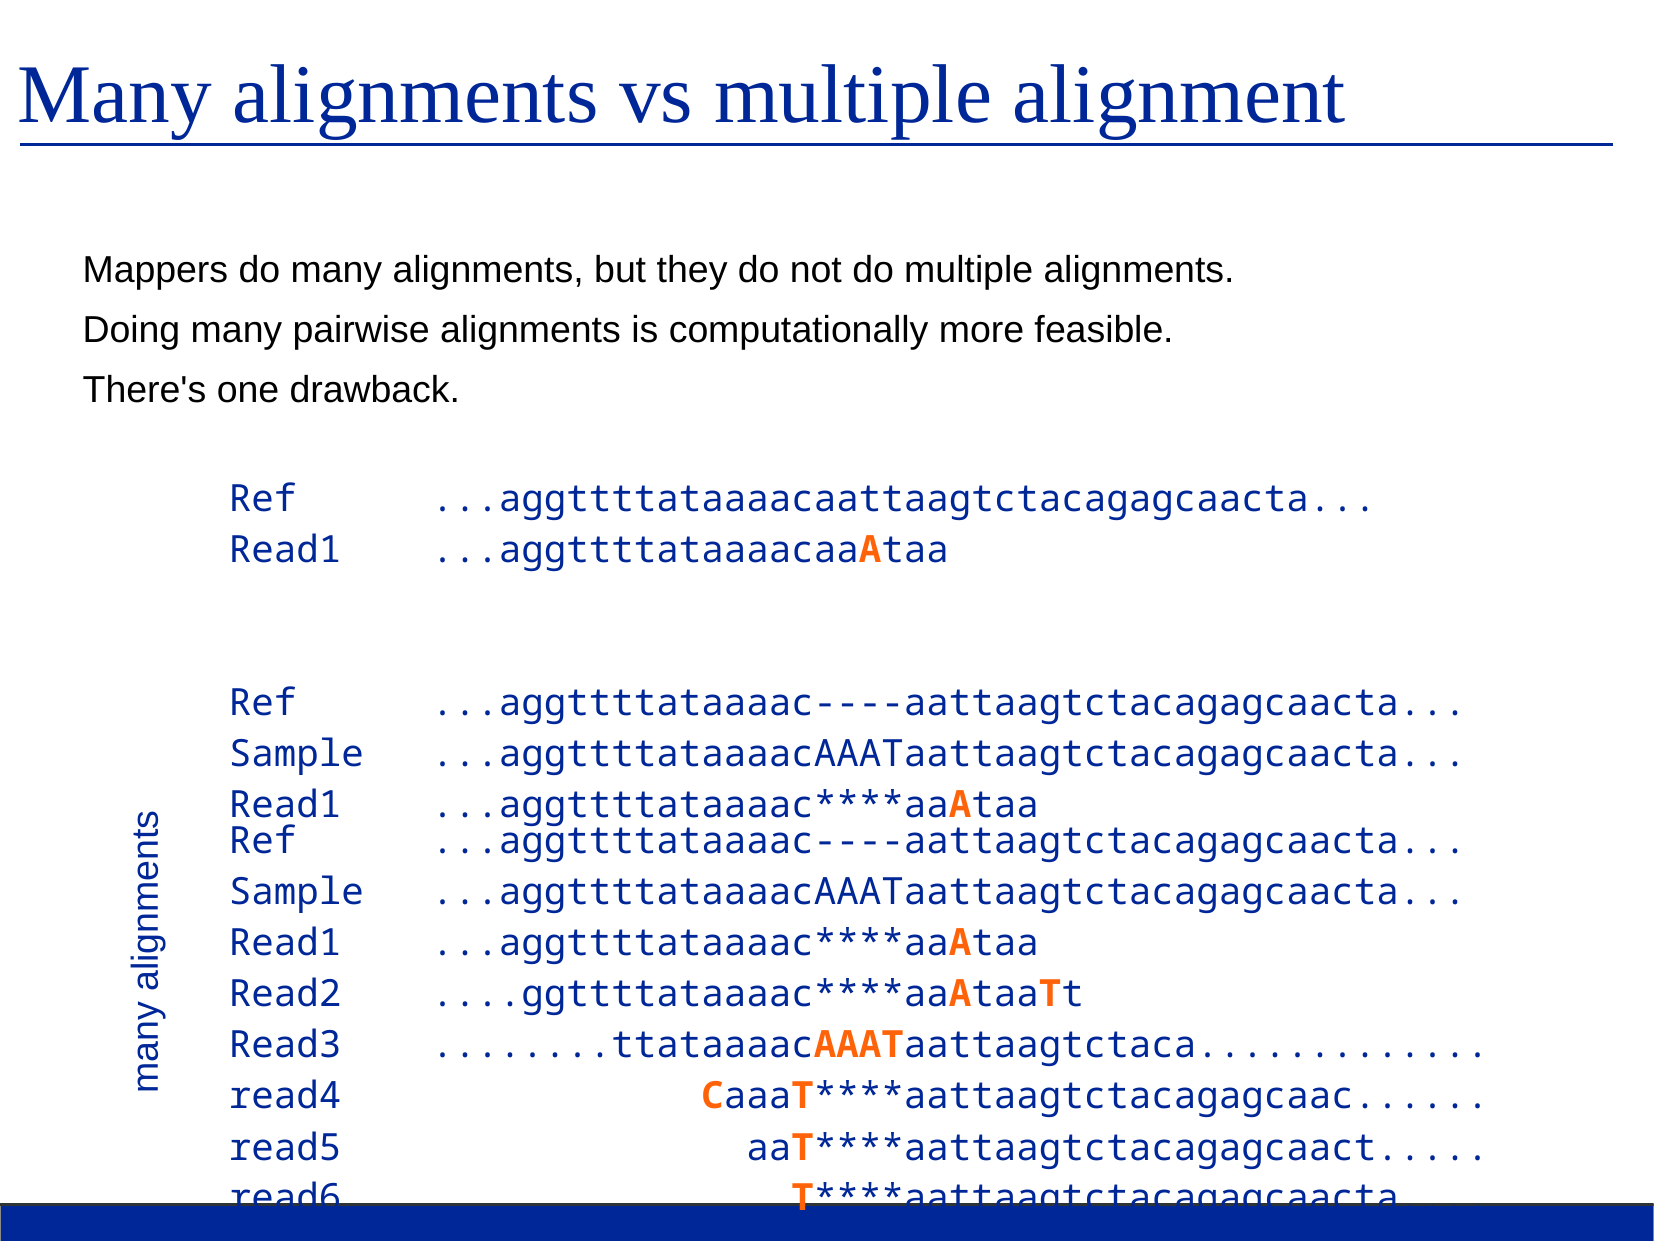

# Many alignments vs multiple alignment
Mappers do many alignments, but they do not do multiple alignments.
Doing many pairwise alignments is computationally more feasible.
There's one drawback.
 Ref ...aggttttataaaacaattaagtctacagagcaacta...
 Read1 ...aggttttataaaacaaAtaa
 Ref ...aggttttataaaac----aattaagtctacagagcaacta...
 Sample ...aggttttataaaacAAATaattaagtctacagagcaacta...
 Read1 ...aggttttataaaac****aaAtaa
 Ref ...aggttttataaaac----aattaagtctacagagcaacta...
 Sample ...aggttttataaaacAAATaattaagtctacagagcaacta...
 Read1 ...aggttttataaaac****aaAtaa
 Read2 ....ggttttataaaac****aaAtaaTt
 Read3 ........ttataaaacAAATaattaagtctaca.............
 read4 CaaaT****aattaagtctacagagcaac......
 read5 aaT****aattaagtctacagagcaact.....
 read6 T****aattaagtctacagagcaacta....
many alignments